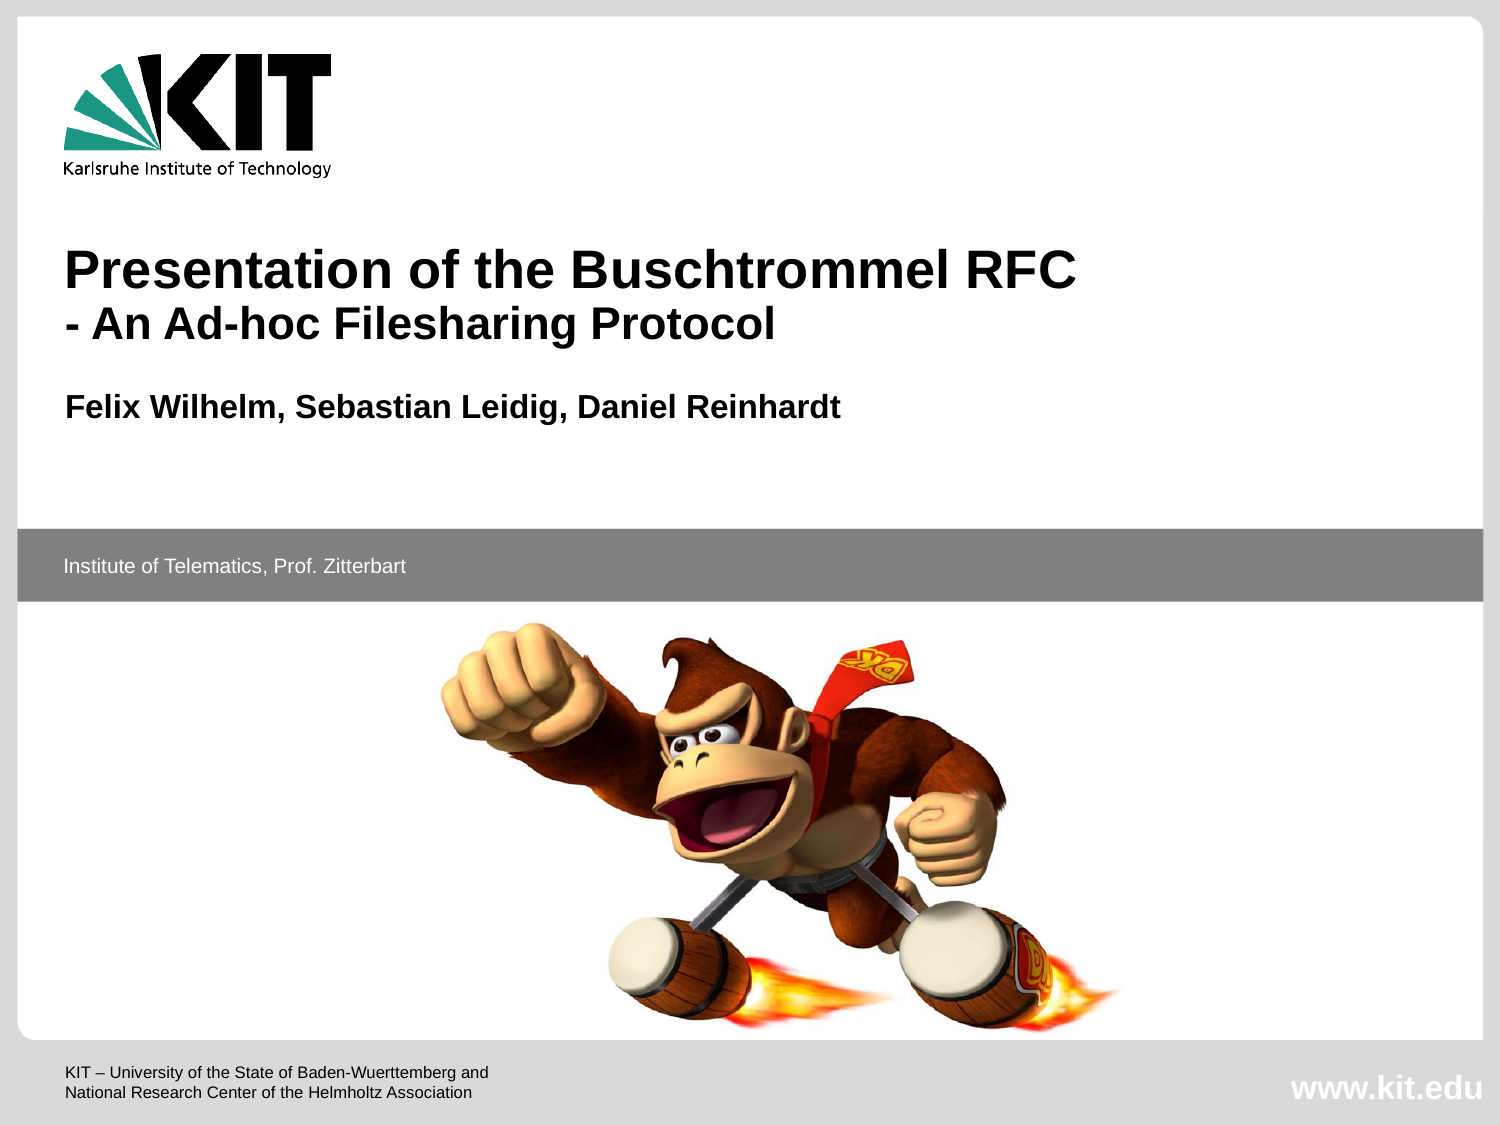

Presentation of the Buschtrommel RFC
- An Ad-hoc Filesharing Protocol
Felix Wilhelm, Sebastian Leidig, Daniel Reinhardt